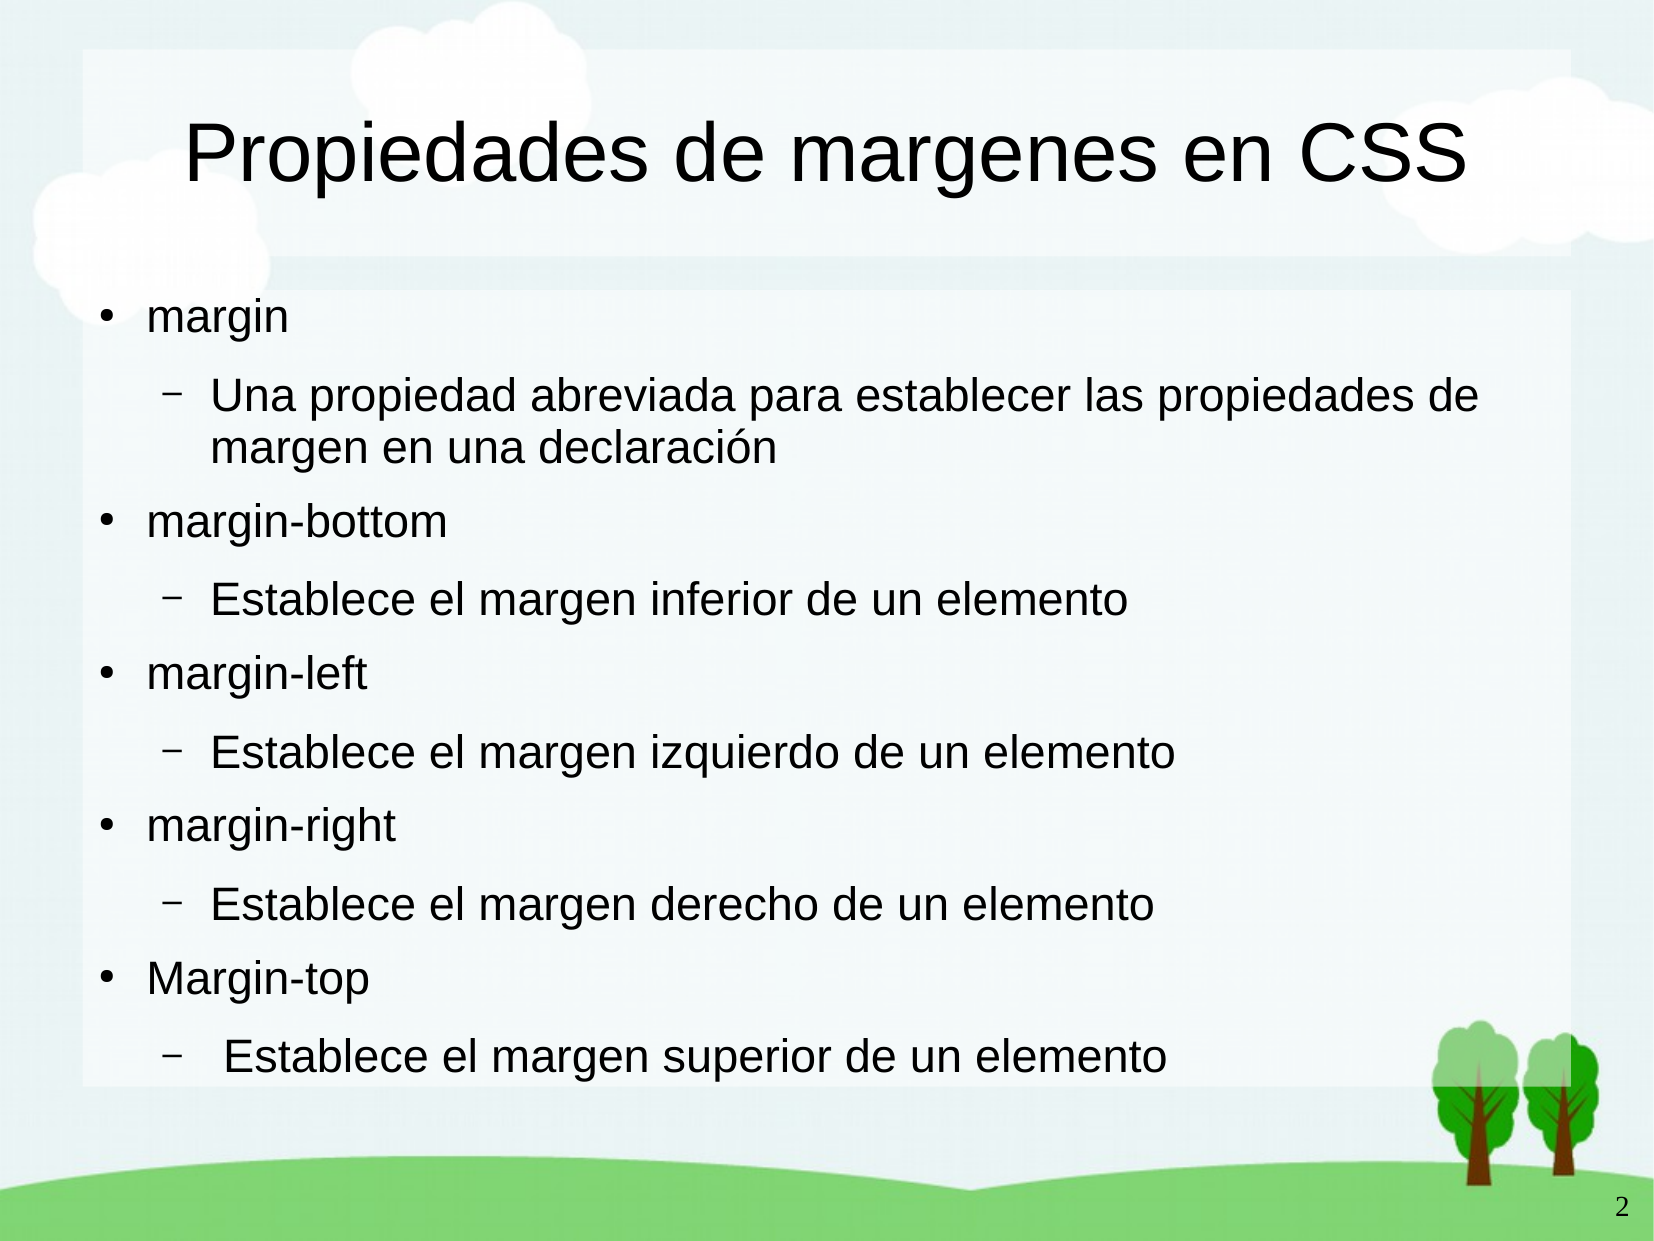

# Propiedades de margenes en CSS
margin
Una propiedad abreviada para establecer las propiedades de margen en una declaración
margin-bottom
Establece el margen inferior de un elemento
margin-left
Establece el margen izquierdo de un elemento
margin-right
Establece el margen derecho de un elemento
Margin-top
 Establece el margen superior de un elemento
2